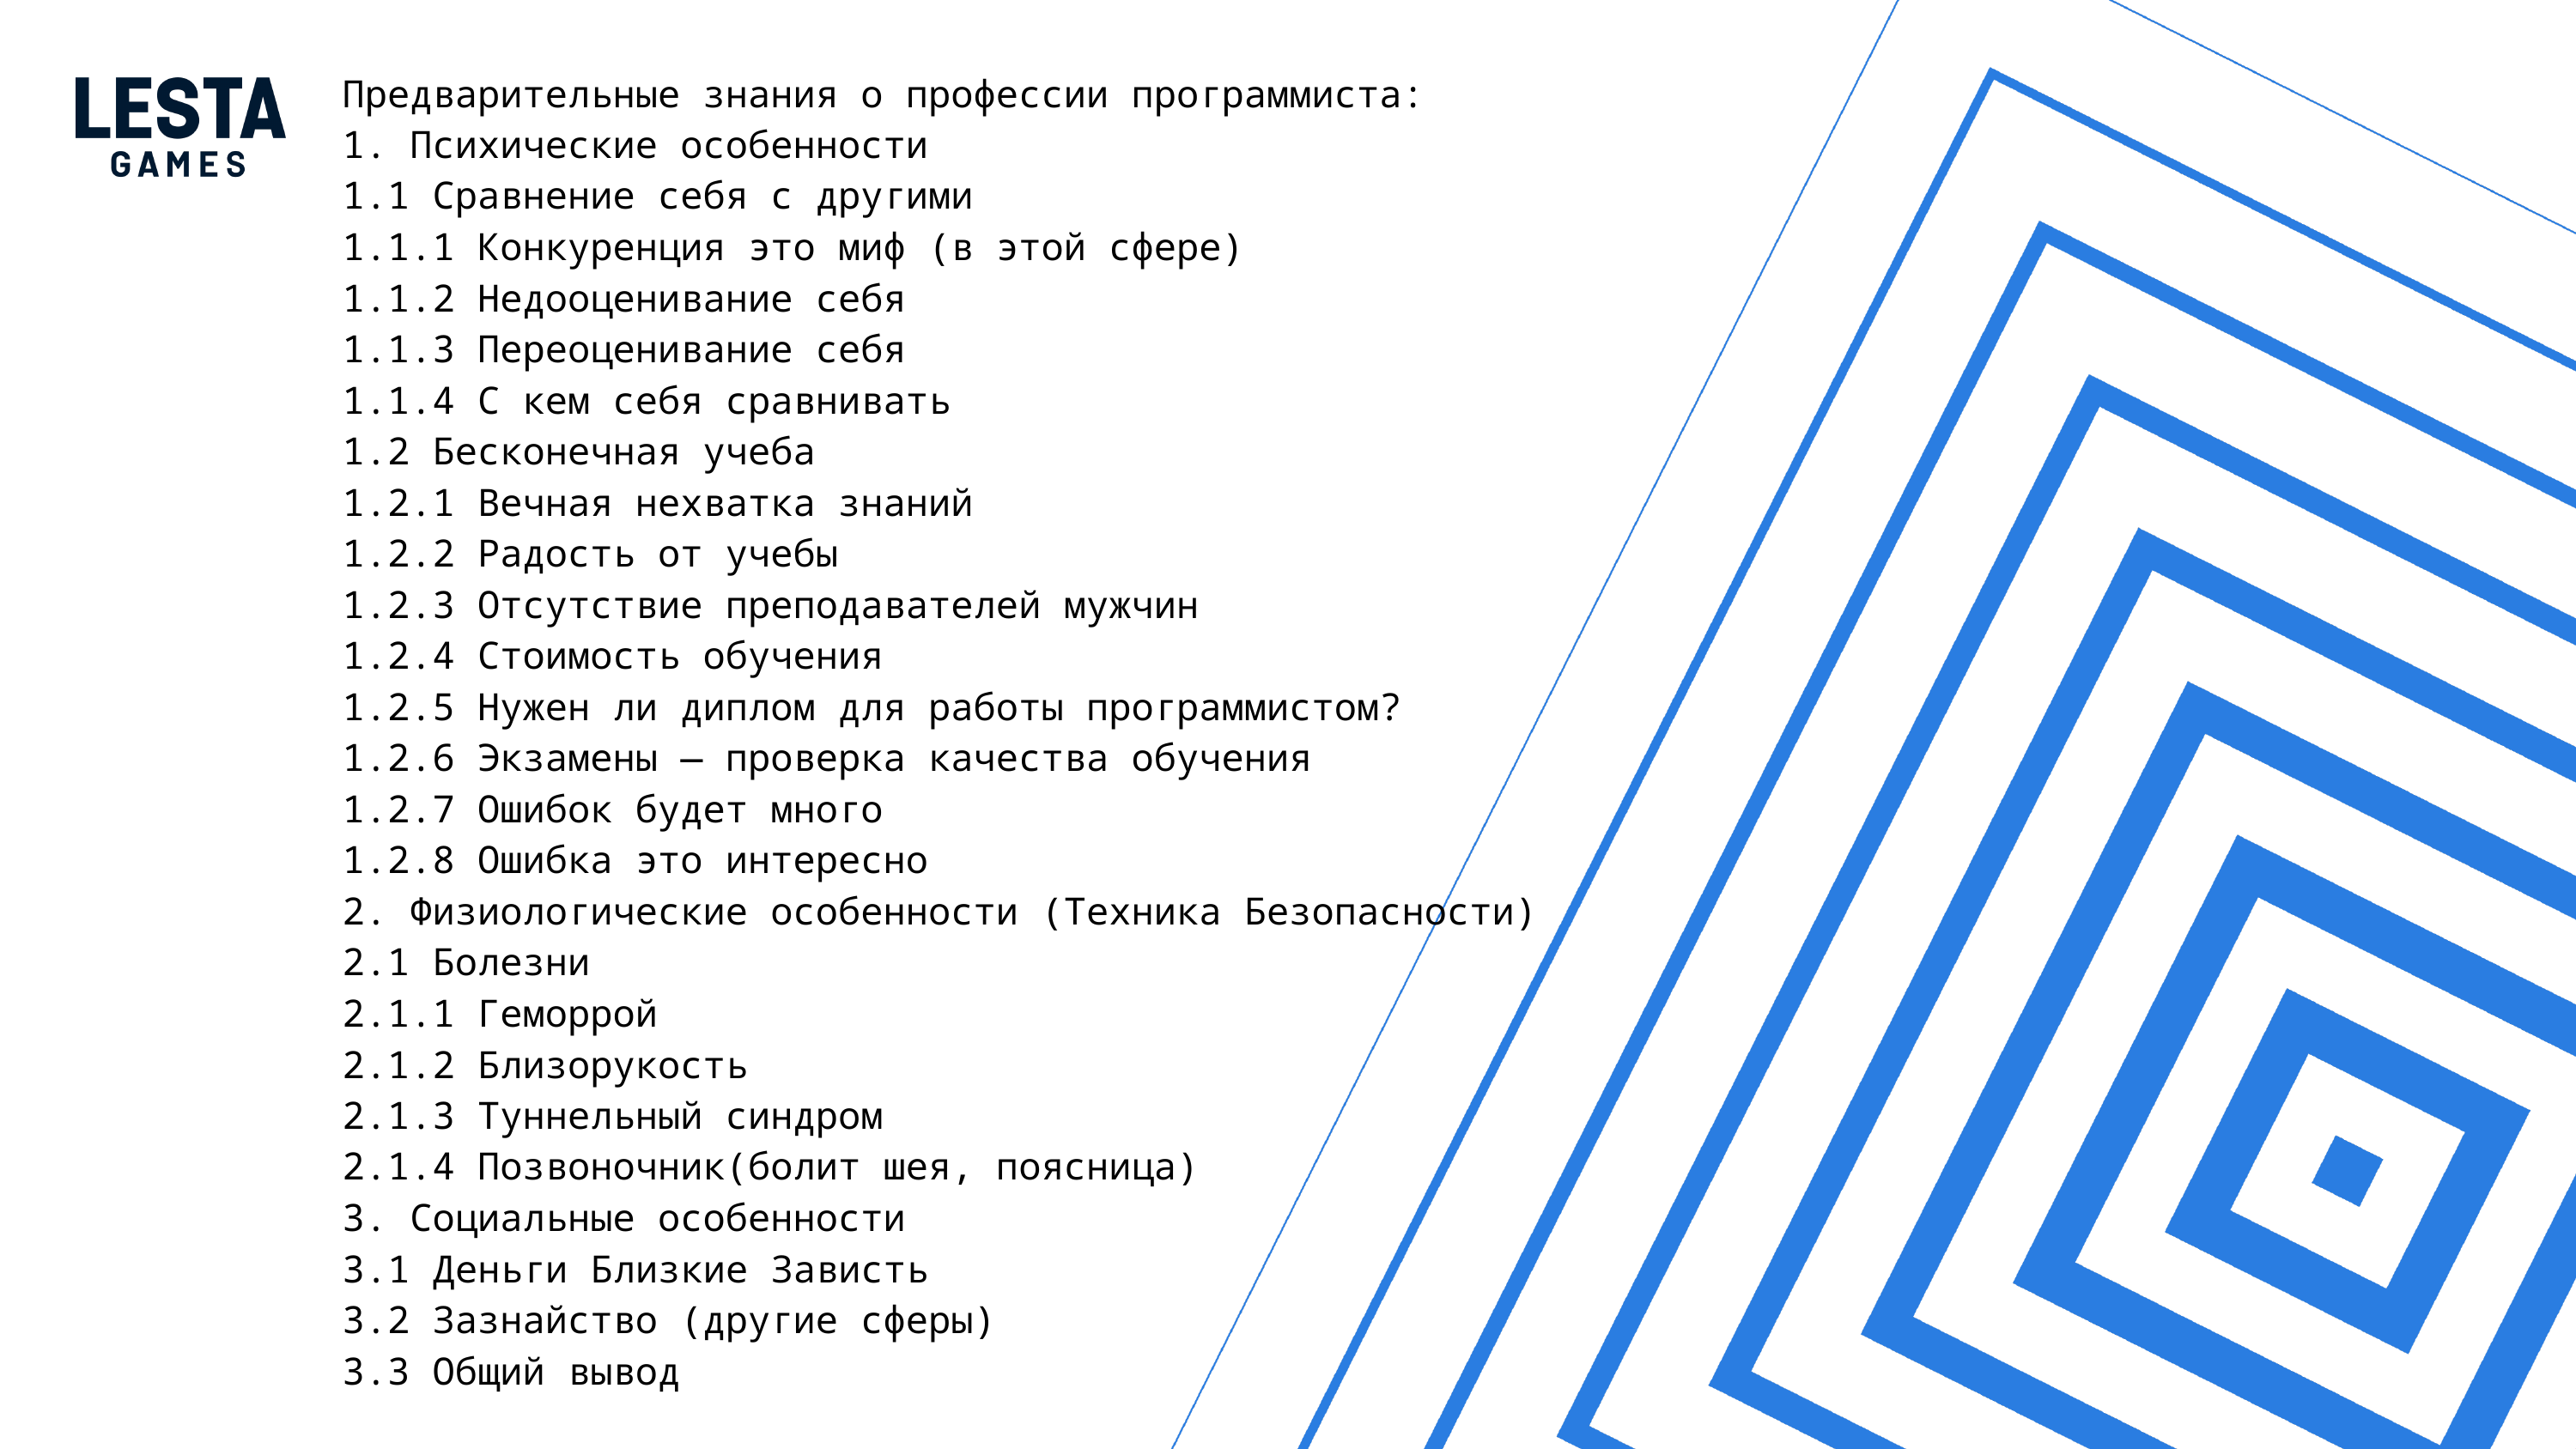

Предварительные знания о профессии программиста:
1. Психические особенности
1.1 Сравнение себя с другими
1.1.1 Конкуренция это миф (в этой сфере)
1.1.2 Недооценивание себя
1.1.3 Переоценивание себя
1.1.4 С кем себя сравнивать
1.2 Бесконечная учеба
1.2.1 Вечная нехватка знаний
1.2.2 Радость от учебы
1.2.3 Отсутствие преподавателей мужчин
1.2.4 Стоимость обучения
1.2.5 Нужен ли диплом для работы программистом?
1.2.6 Экзамены — проверка качества обучения
1.2.7 Ошибок будет много
1.2.8 Ошибка это интересно
2. Физиологические особенности (Техника Безопасности)
2.1 Болезни
2.1.1 Геморрой
2.1.2 Близорукость
2.1.3 Туннельный синдром
2.1.4 Позвоночник(болит шея, поясница)
3. Социальные особенности
3.1 Деньги Близкие Зависть
3.2 Зазнайство (другие сферы)
3.3 Общий вывод